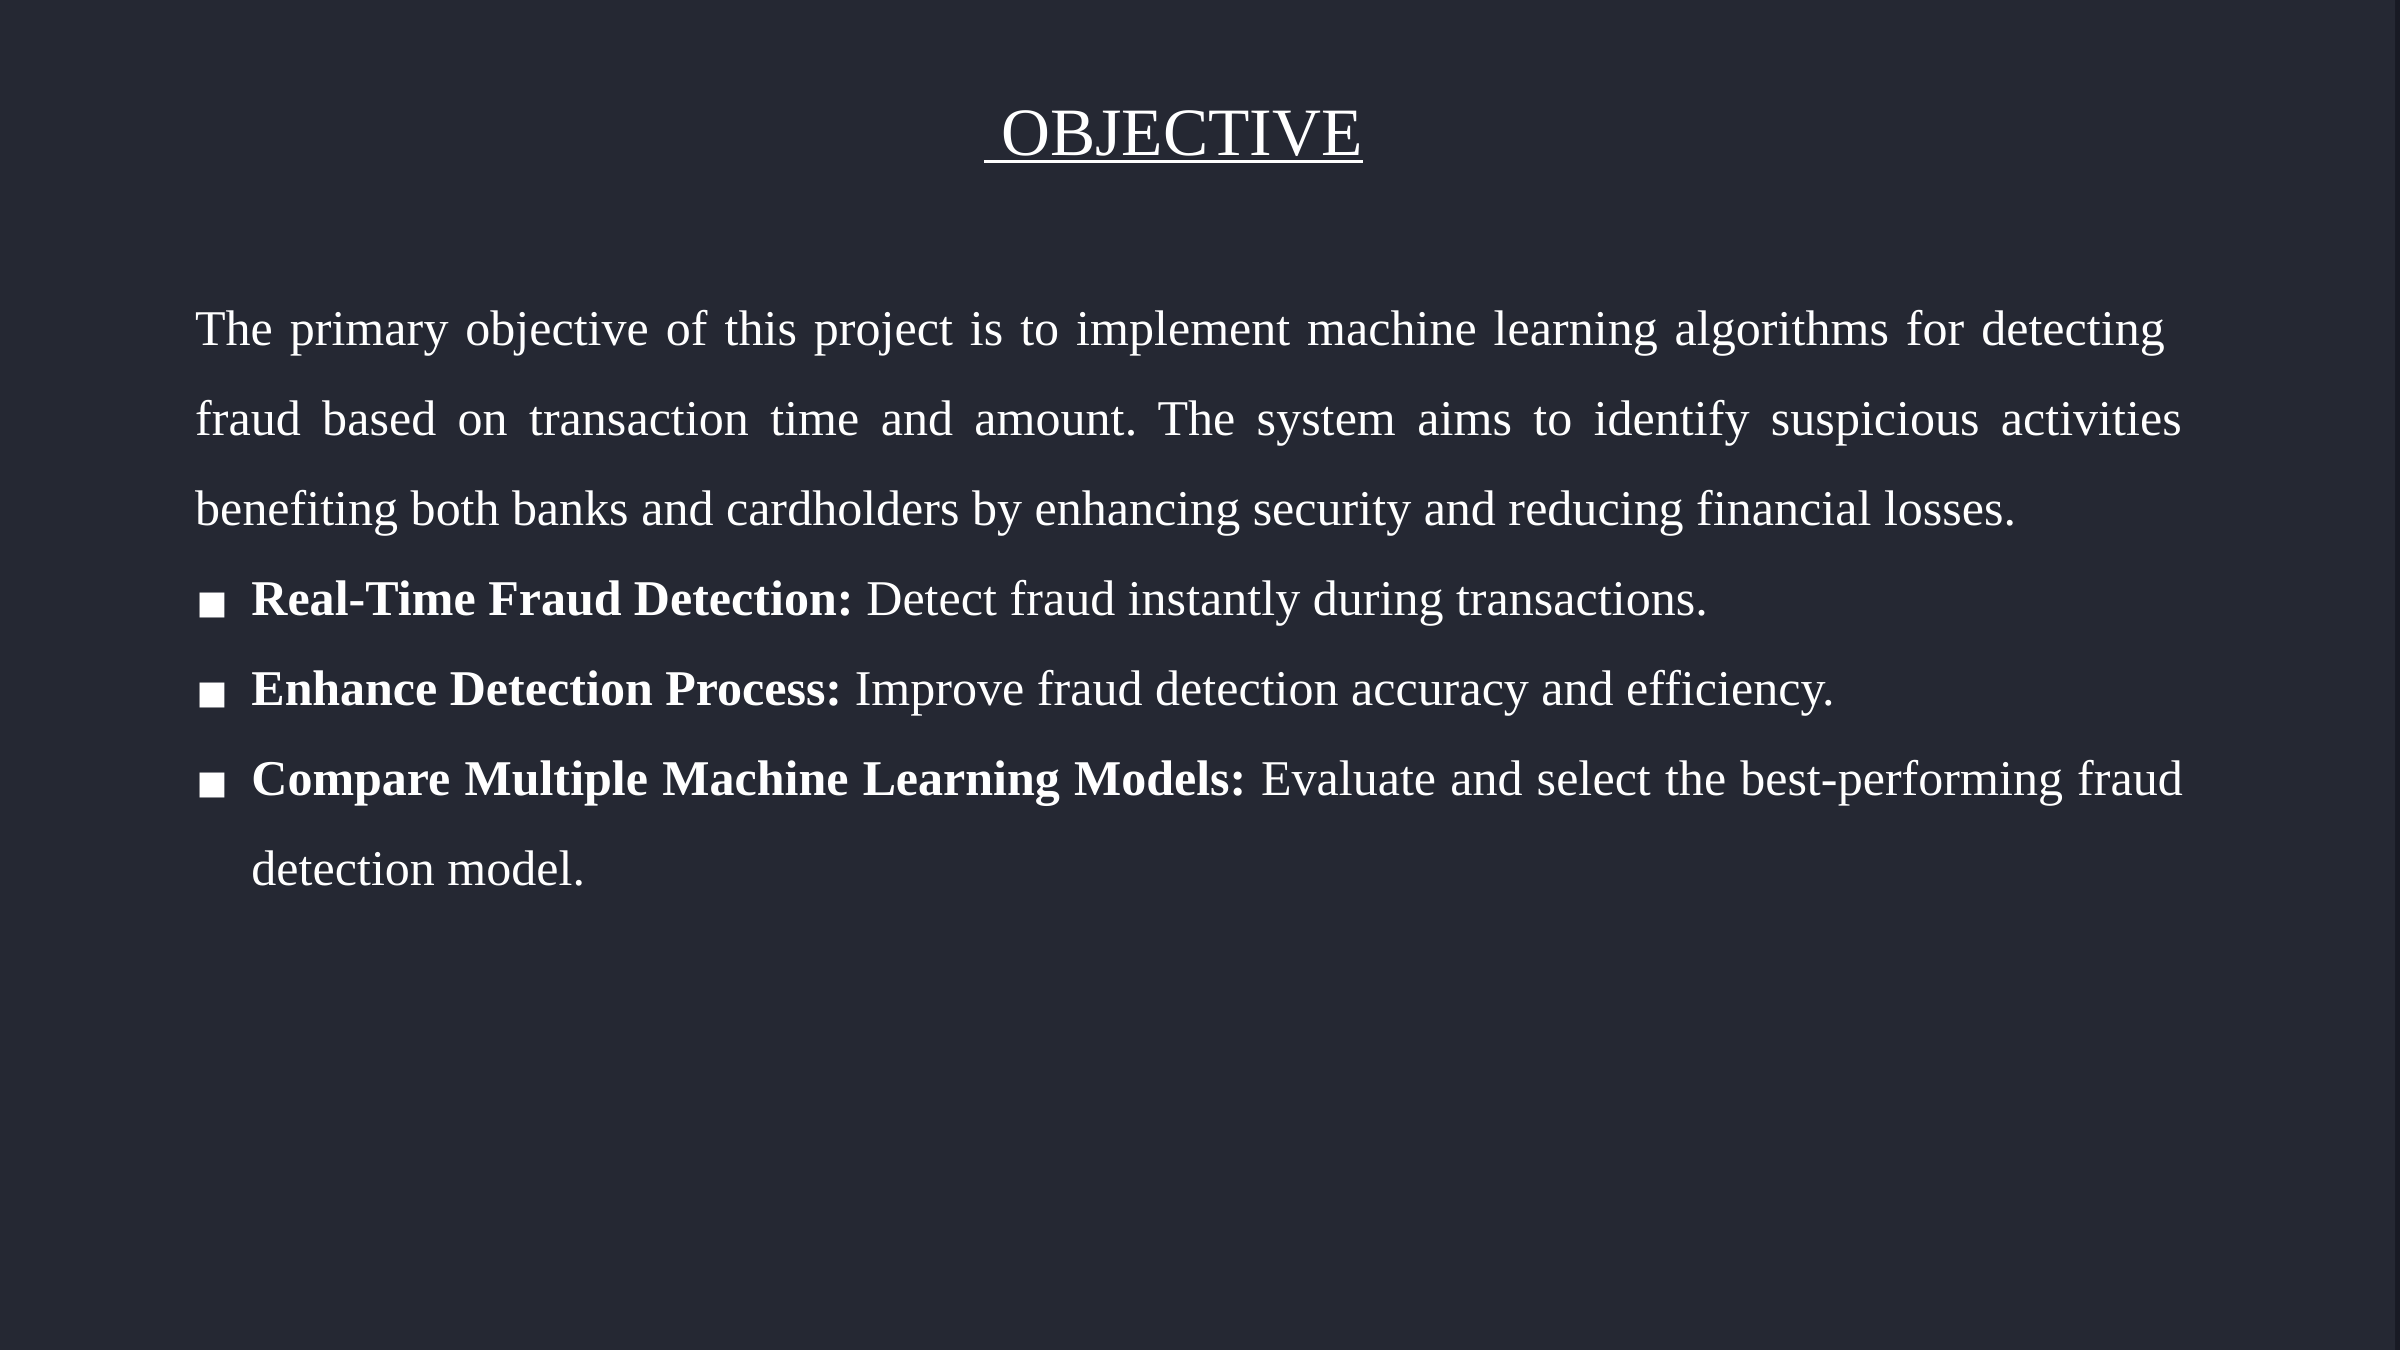

OBJECTIVE
The primary objective of this project is to implement machine learning algorithms for detecting fraud based on transaction time and amount. The system aims to identify suspicious activities benefiting both banks and cardholders by enhancing security and reducing financial losses.
Real-Time Fraud Detection: Detect fraud instantly during transactions.
Enhance Detection Process: Improve fraud detection accuracy and efficiency.
Compare Multiple Machine Learning Models: Evaluate and select the best-performing fraud detection model.